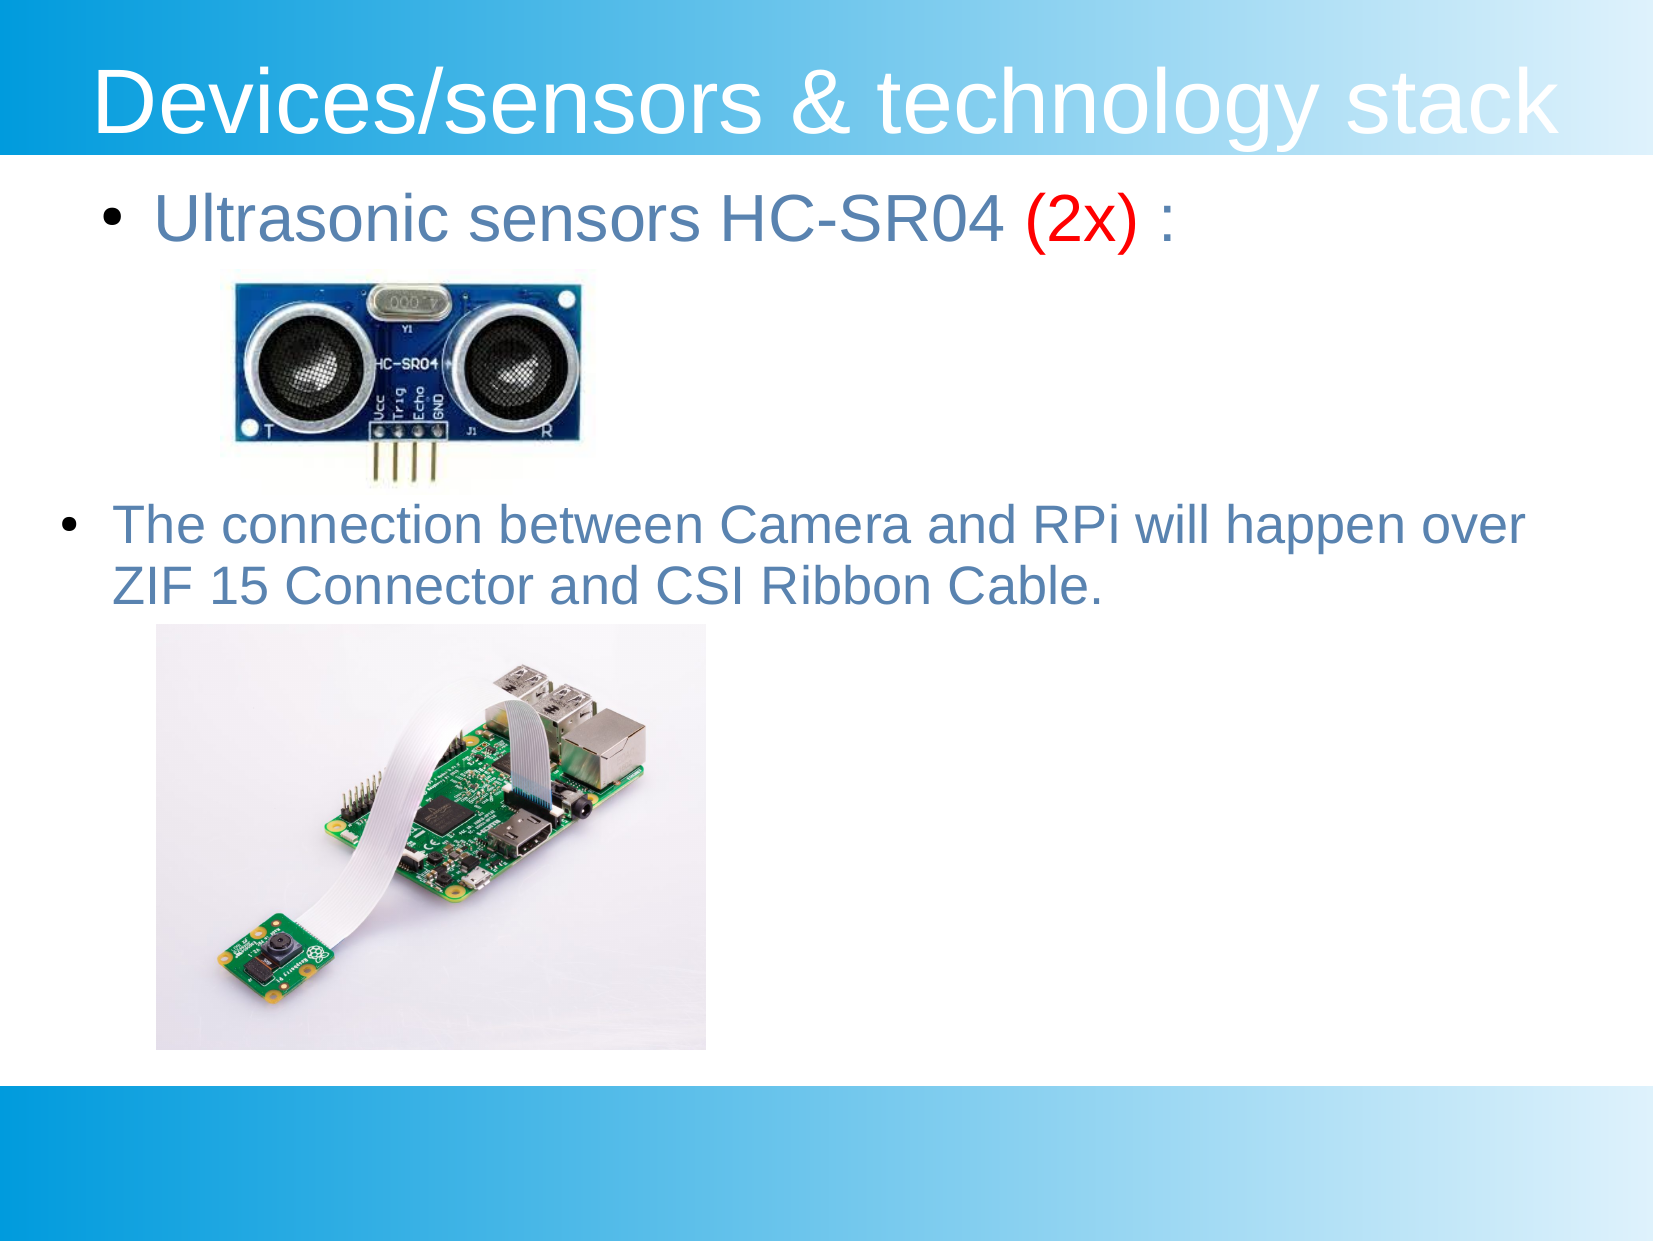

# Devices/sensors & technology stack
Ultrasonic sensors HC-SR04 (2x) :
The connection between Camera and RPi will happen over ZIF 15 Connector and CSI Ribbon Cable.